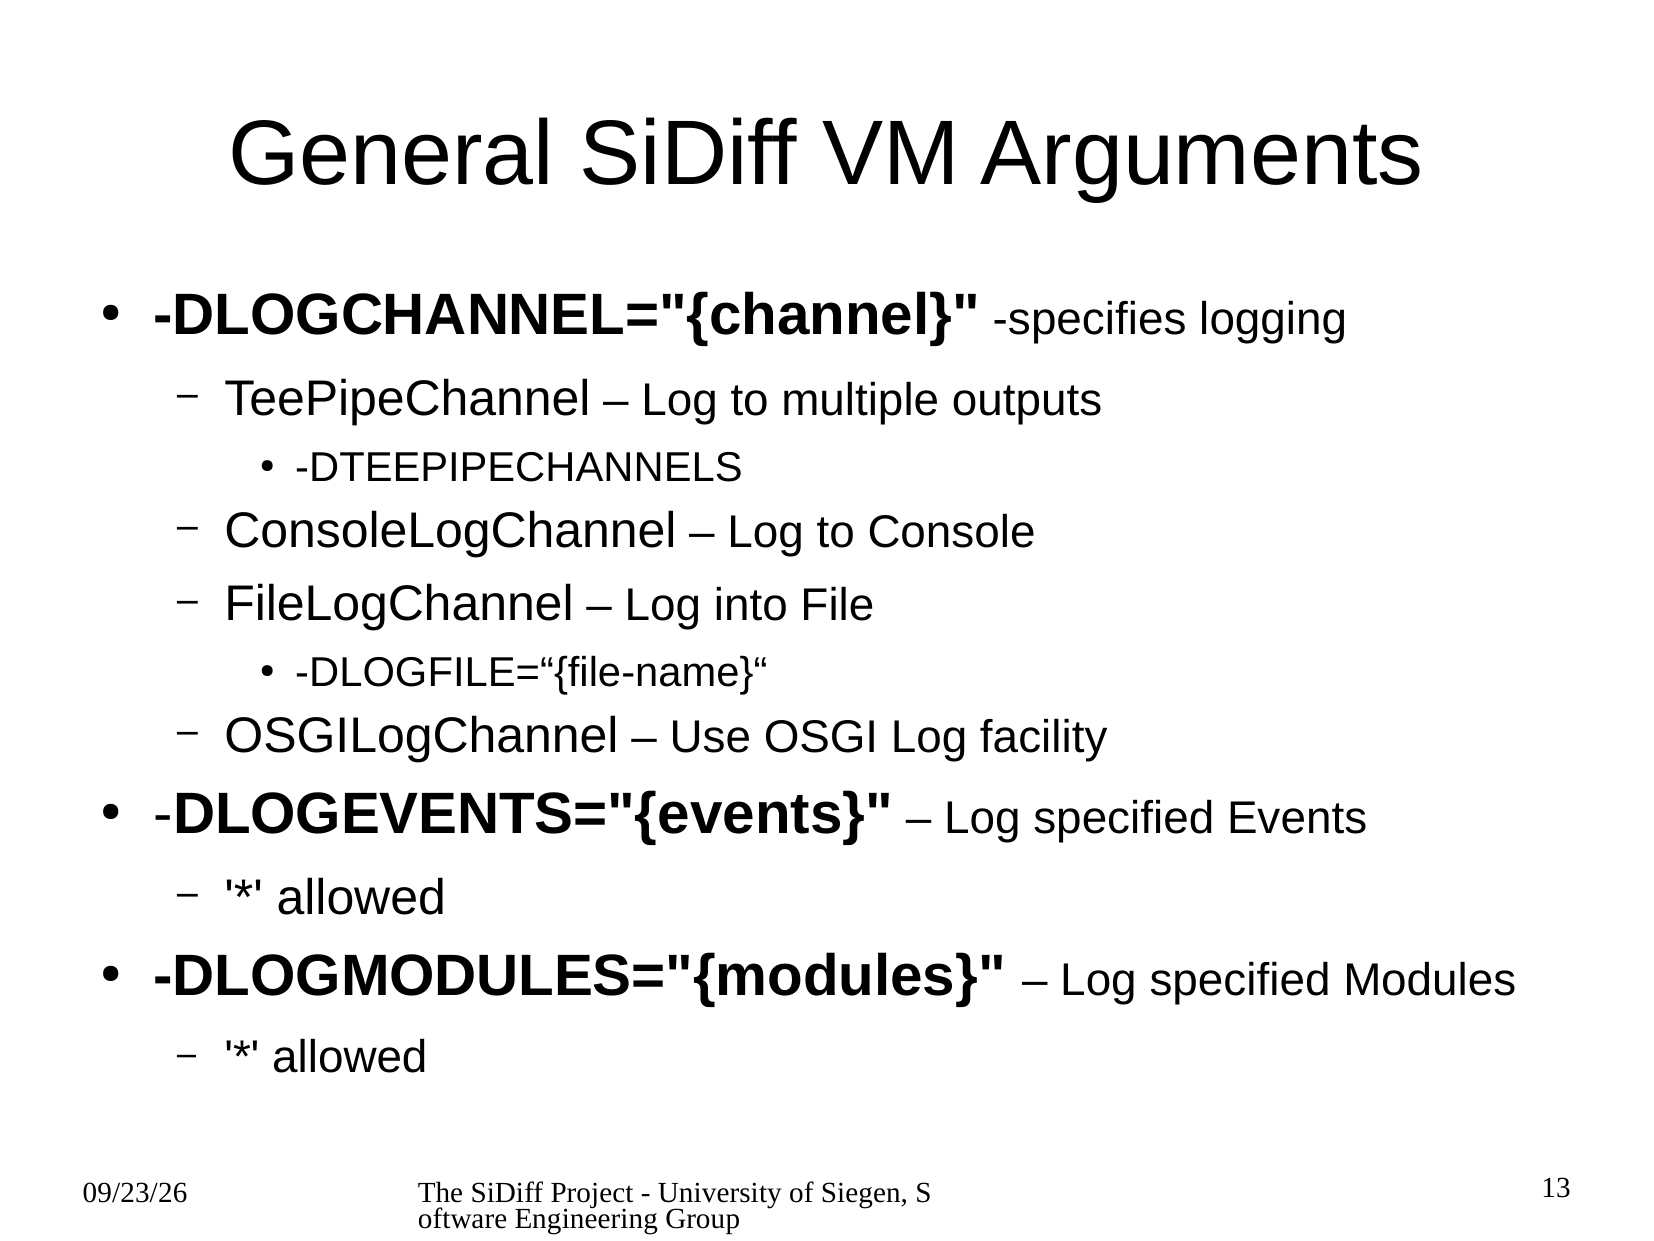

# General SiDiff VM Arguments
-DLOGCHANNEL="{channel}" -specifies logging
TeePipeChannel – Log to multiple outputs
-DTEEPIPECHANNELS
ConsoleLogChannel – Log to Console
FileLogChannel – Log into File
-DLOGFILE=“{file-name}“
OSGILogChannel – Use OSGI Log facility
-DLOGEVENTS="{events}" – Log specified Events
'*' allowed
-DLOGMODULES="{modules}" – Log specified Modules
'*' allowed
13
The SiDiff Project - University of Siegen, Software Engineering Group